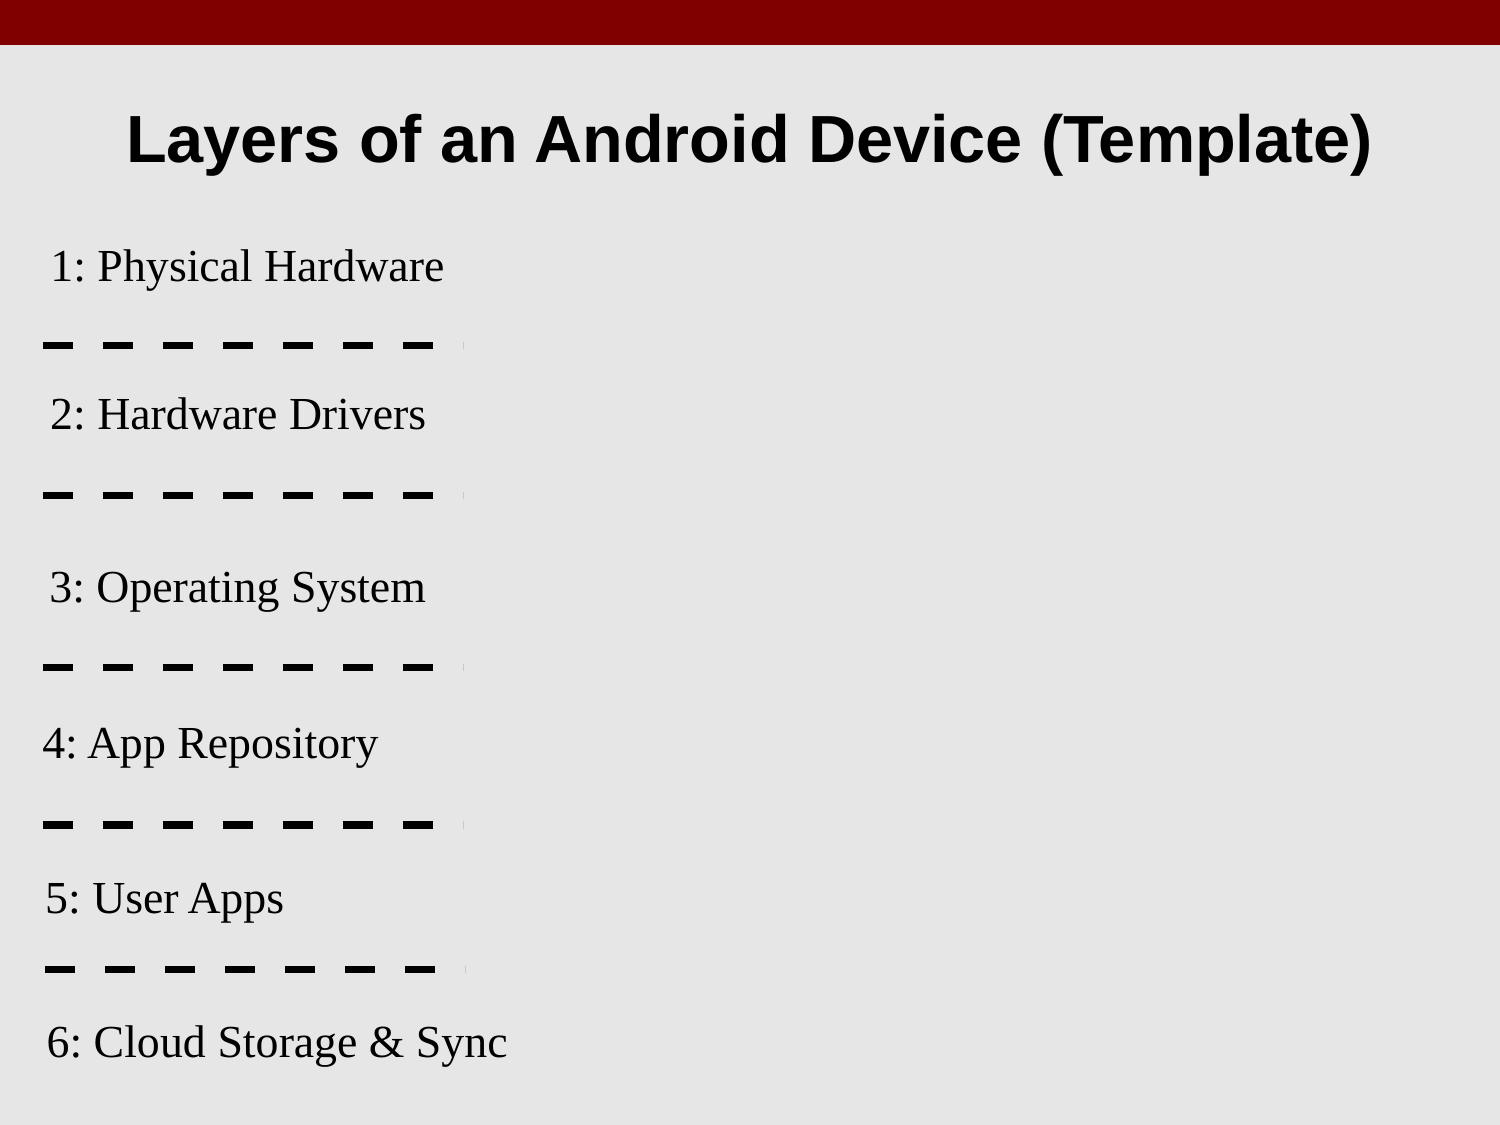

# Layers of an Android Device (Template)
1: Physical Hardware
2: Hardware Drivers
3: Operating System
4: App Repository
5: User Apps
6: Cloud Storage & Sync